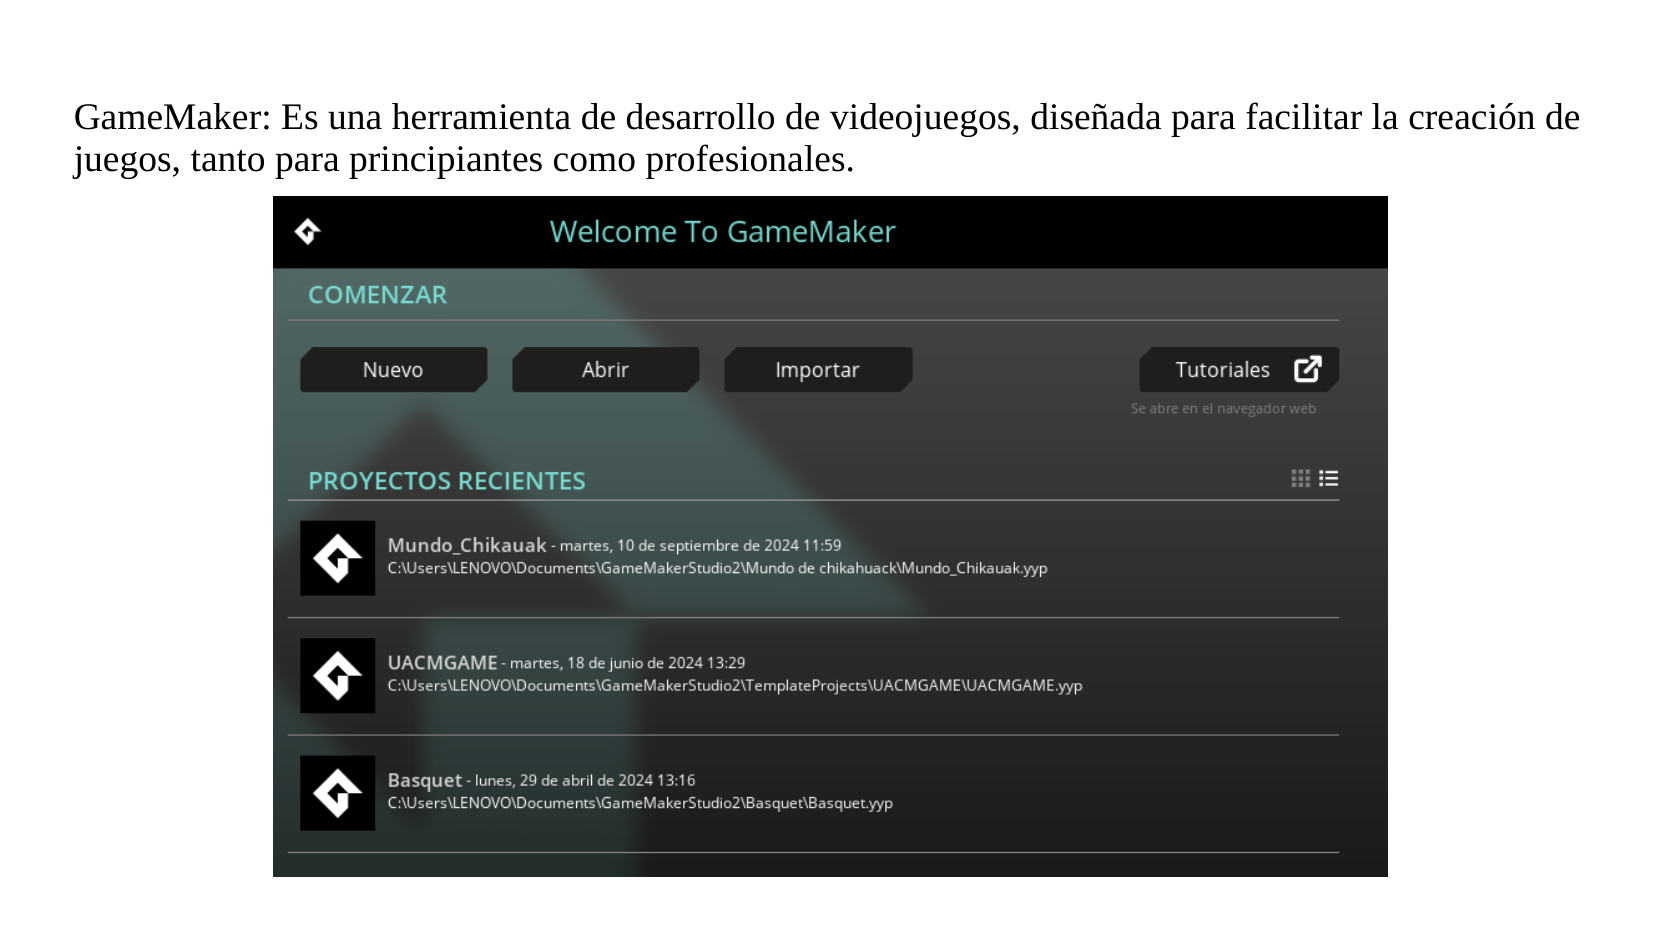

GameMaker: Es una herramienta de desarrollo de videojuegos, diseñada para facilitar la creación de juegos, tanto para principiantes como profesionales.